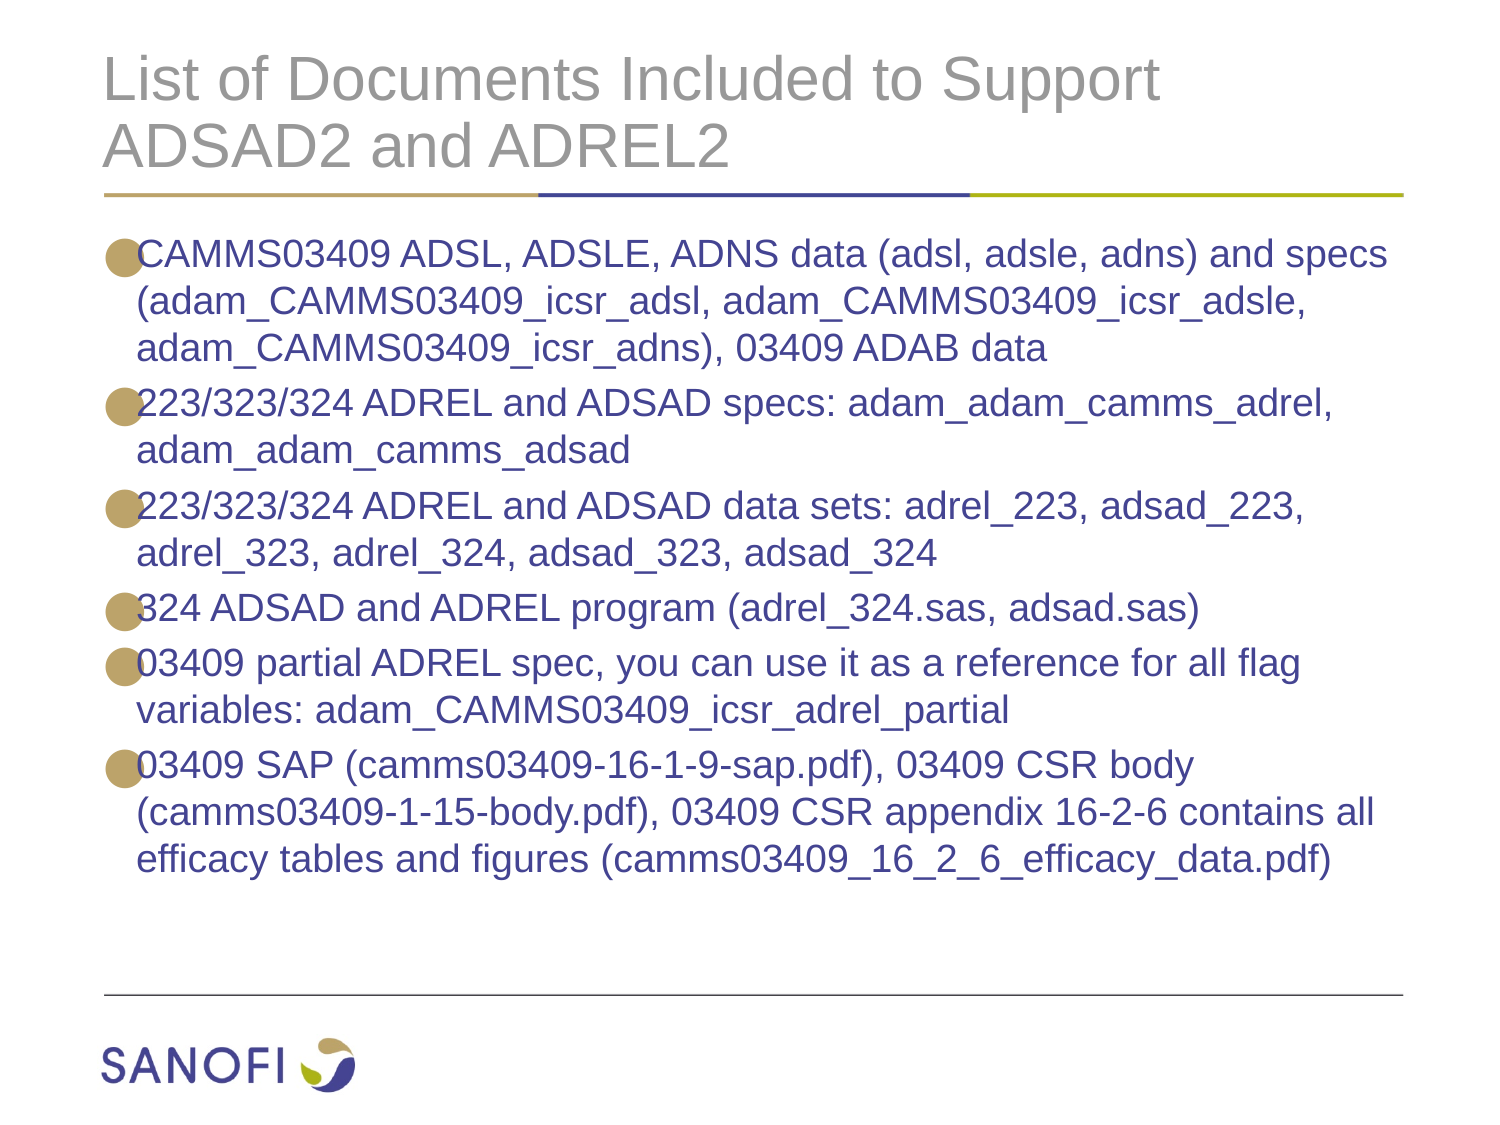

# List of Documents Included to Support ADSAD2 and ADREL2
CAMMS03409 ADSL, ADSLE, ADNS data (adsl, adsle, adns) and specs (adam_CAMMS03409_icsr_adsl, adam_CAMMS03409_icsr_adsle, adam_CAMMS03409_icsr_adns), 03409 ADAB data
223/323/324 ADREL and ADSAD specs: adam_adam_camms_adrel, adam_adam_camms_adsad
223/323/324 ADREL and ADSAD data sets: adrel_223, adsad_223, adrel_323, adrel_324, adsad_323, adsad_324
324 ADSAD and ADREL program (adrel_324.sas, adsad.sas)
03409 partial ADREL spec, you can use it as a reference for all flag variables: adam_CAMMS03409_icsr_adrel_partial
03409 SAP (camms03409-16-1-9-sap.pdf), 03409 CSR body (camms03409-1-15-body.pdf), 03409 CSR appendix 16-2-6 contains all efficacy tables and figures (camms03409_16_2_6_efficacy_data.pdf)